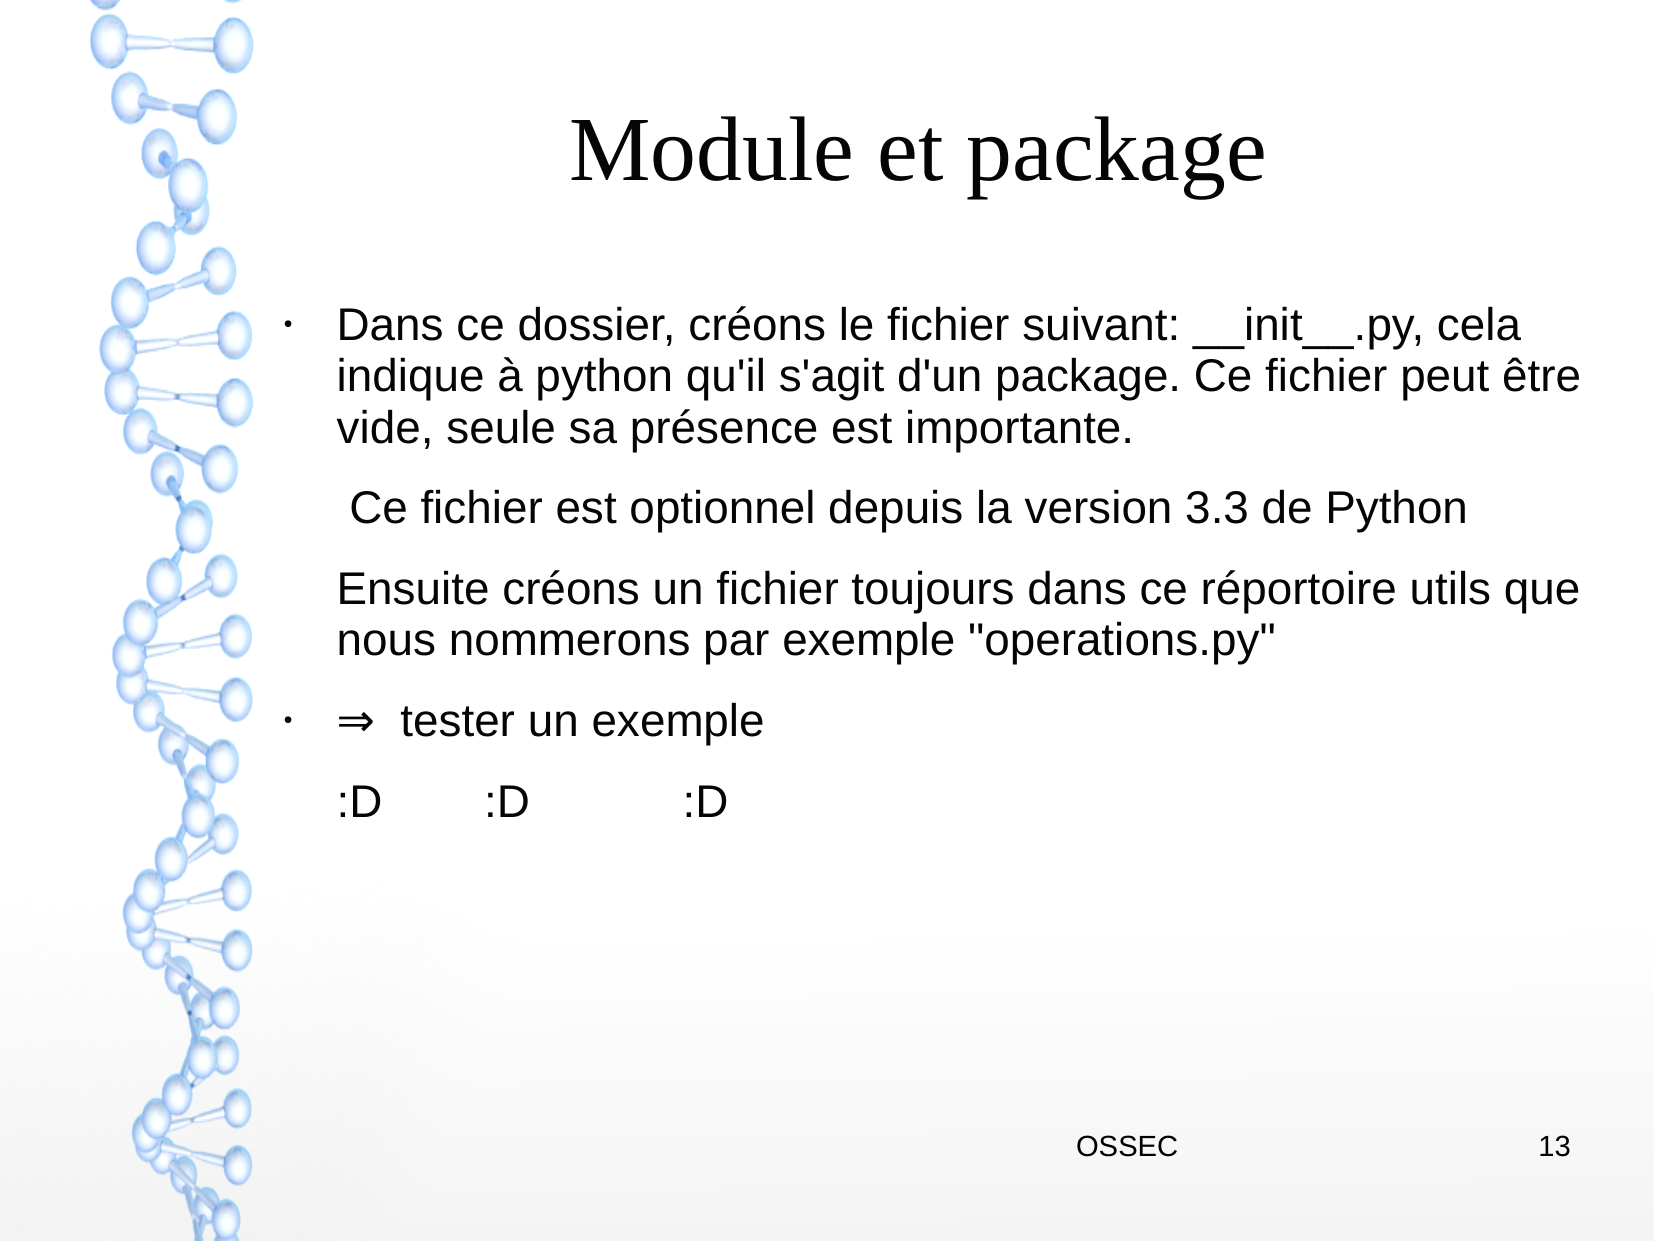

# Module et package
Dans ce dossier, créons le fichier suivant: __init__.py, cela indique à python qu'il s'agit d'un package. Ce fichier peut être vide, seule sa présence est importante.
 Ce fichier est optionnel depuis la version 3.3 de Python
Ensuite créons un fichier toujours dans ce réportoire utils que nous nommerons par exemple "operations.py"
⇒ tester un exemple
:D :D :D
OSSEC
13